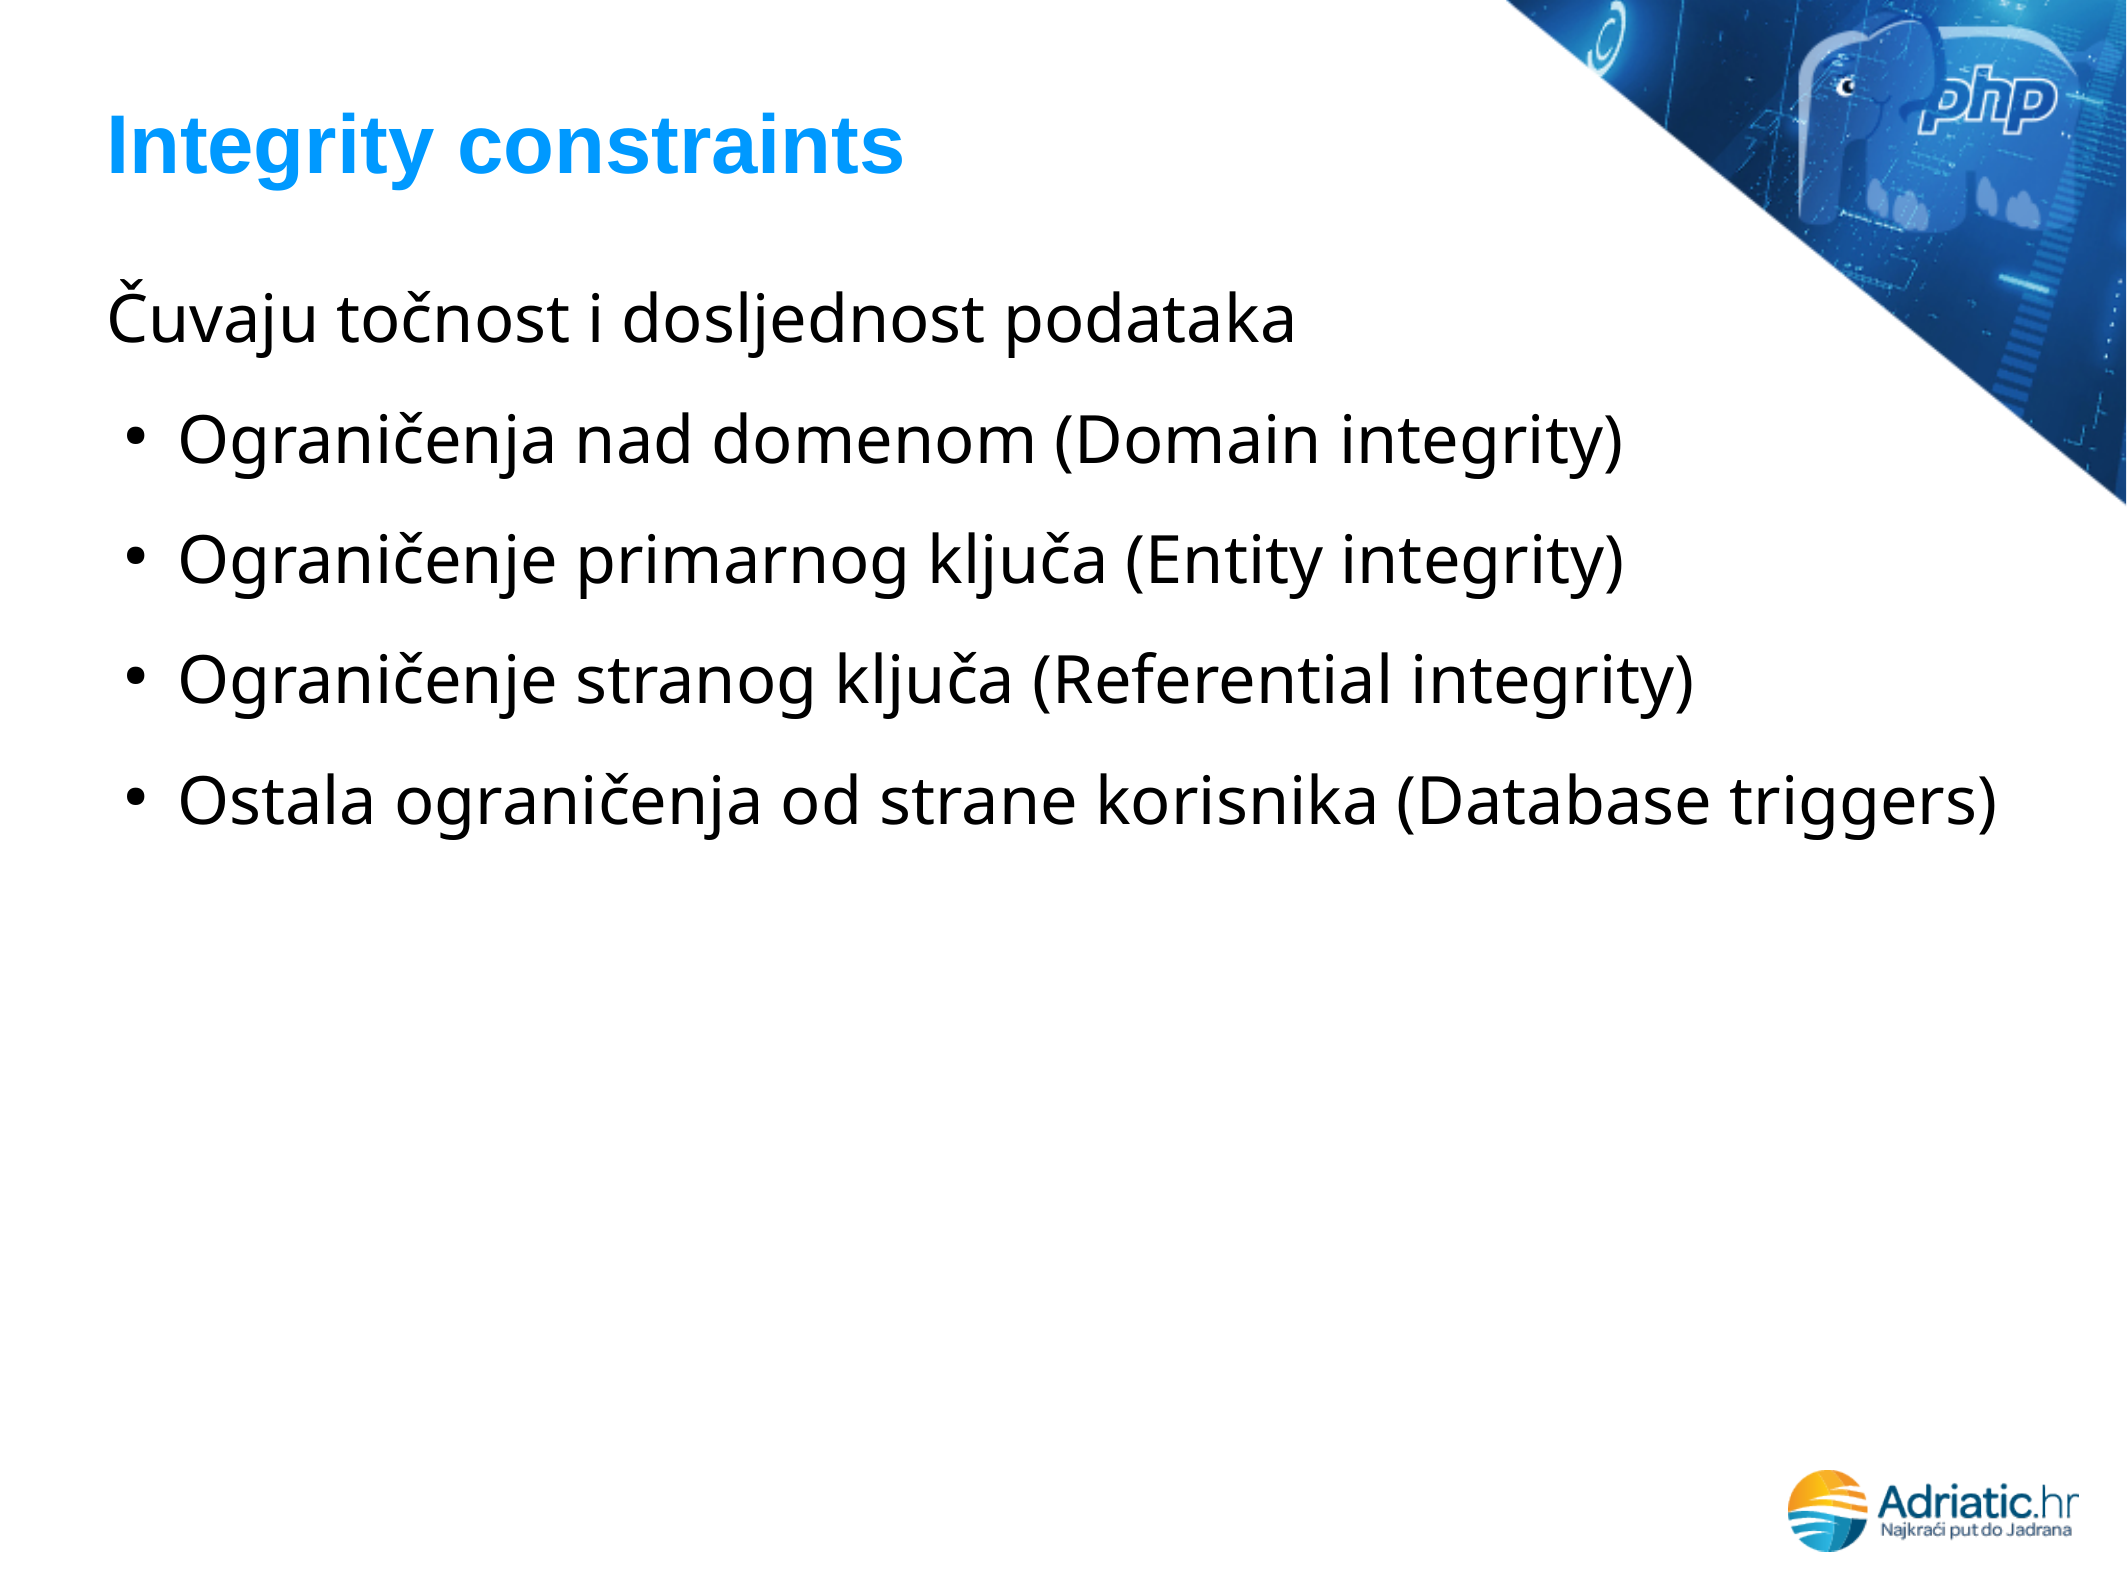

# Integrity constraints
Čuvaju točnost i dosljednost podataka
Ograničenja nad domenom (Domain integrity)
Ograničenje primarnog ključa (Entity integrity)
Ograničenje stranog ključa (Referential integrity)
Ostala ograničenja od strane korisnika (Database triggers)